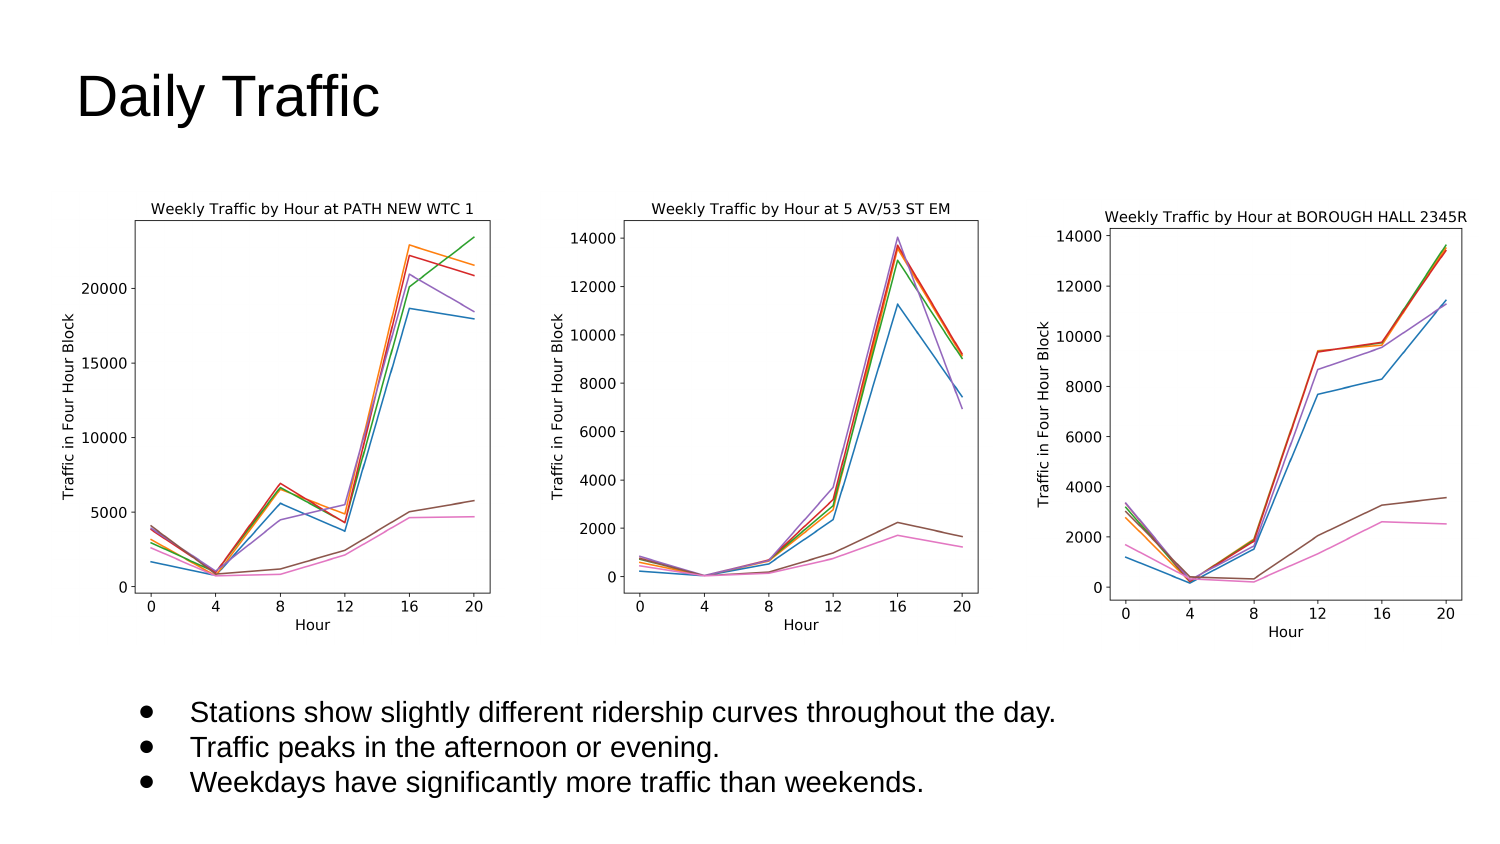

# Daily Traffic
Stations show slightly different ridership curves throughout the day.
Traffic peaks in the afternoon or evening.
Weekdays have significantly more traffic than weekends.